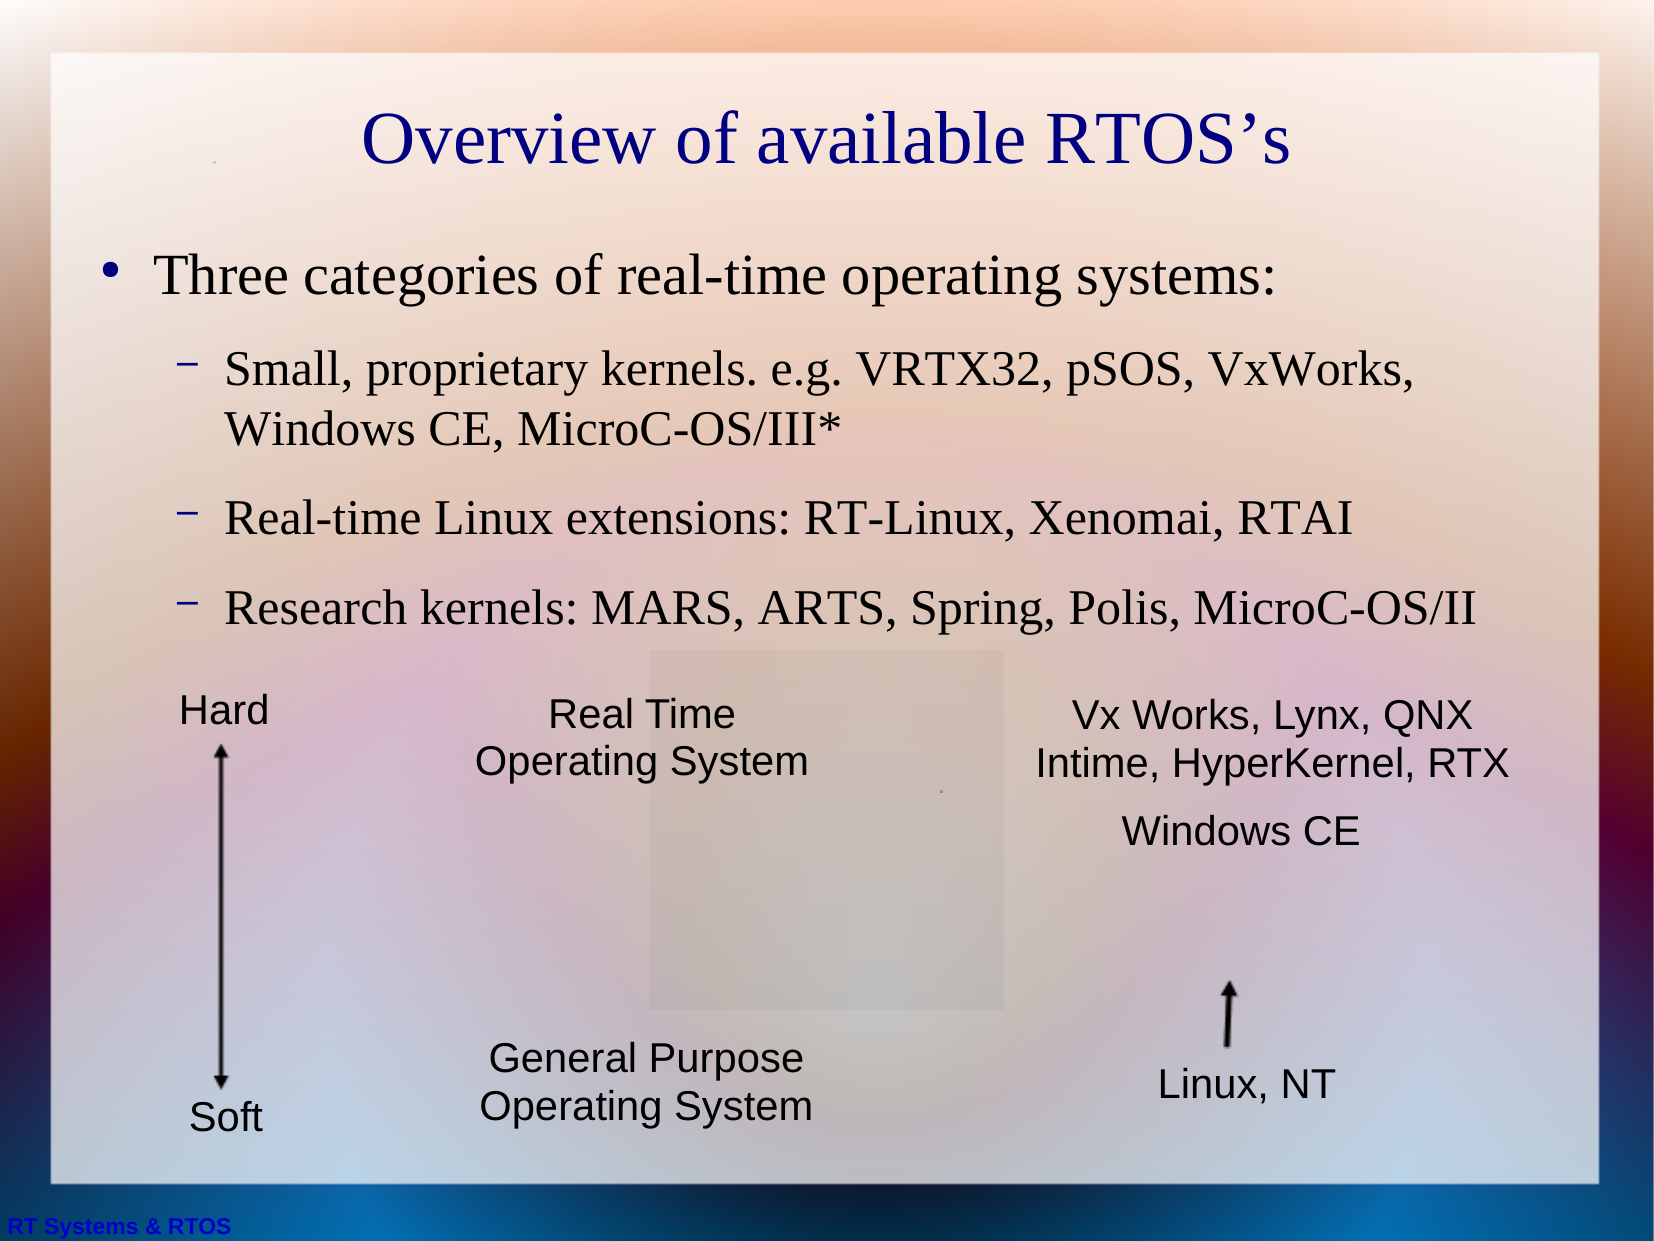

# Overview of available RTOS’s
Three categories of real-time operating systems:
Small, proprietary kernels. e.g. VRTX32, pSOS, VxWorks, Windows CE, MicroC-OS/III*
Real-time Linux extensions: RT-Linux, Xenomai, RTAI
Research kernels: MARS, ARTS, Spring, Polis, MicroC-OS/II
Hard
Real Time Operating System
Vx Works, Lynx, QNX
Intime, HyperKernel, RTX
Windows CE
General Purpose Operating System
Linux, NT
Soft
RT Systems & RTOS